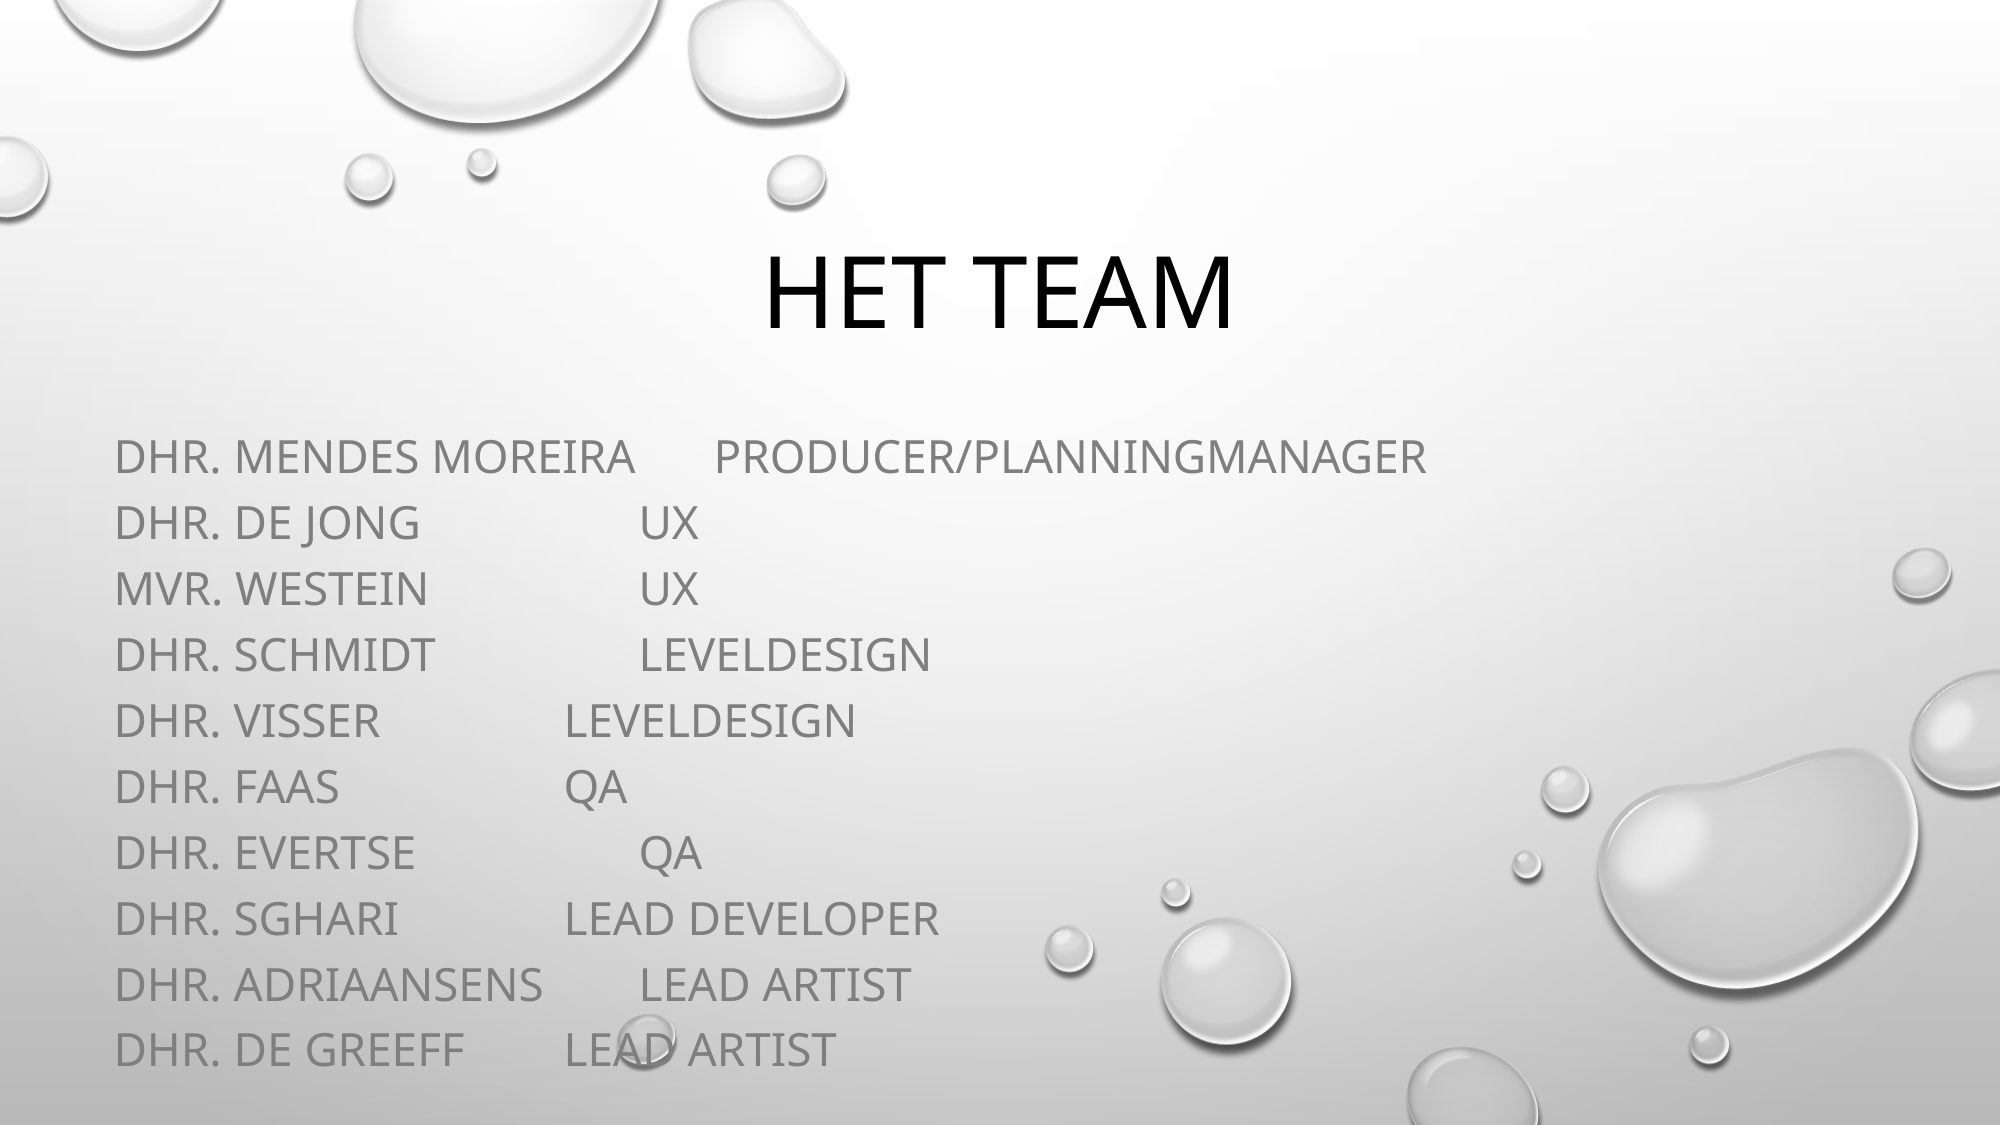

# Het team
Dhr. Mendes Moreira		Producer/planningmanager
dhr. de jong			ux
mvr. Westein			ux
dhr. Schmidt			leveldesign
dhr. Visser			leveldesign
dhr. Faas			qa
dhr. Evertse			qa
dhr. Sghari			lead developer
dhr. Adriaansens		lead artist
dhr. de greeff		lead artist